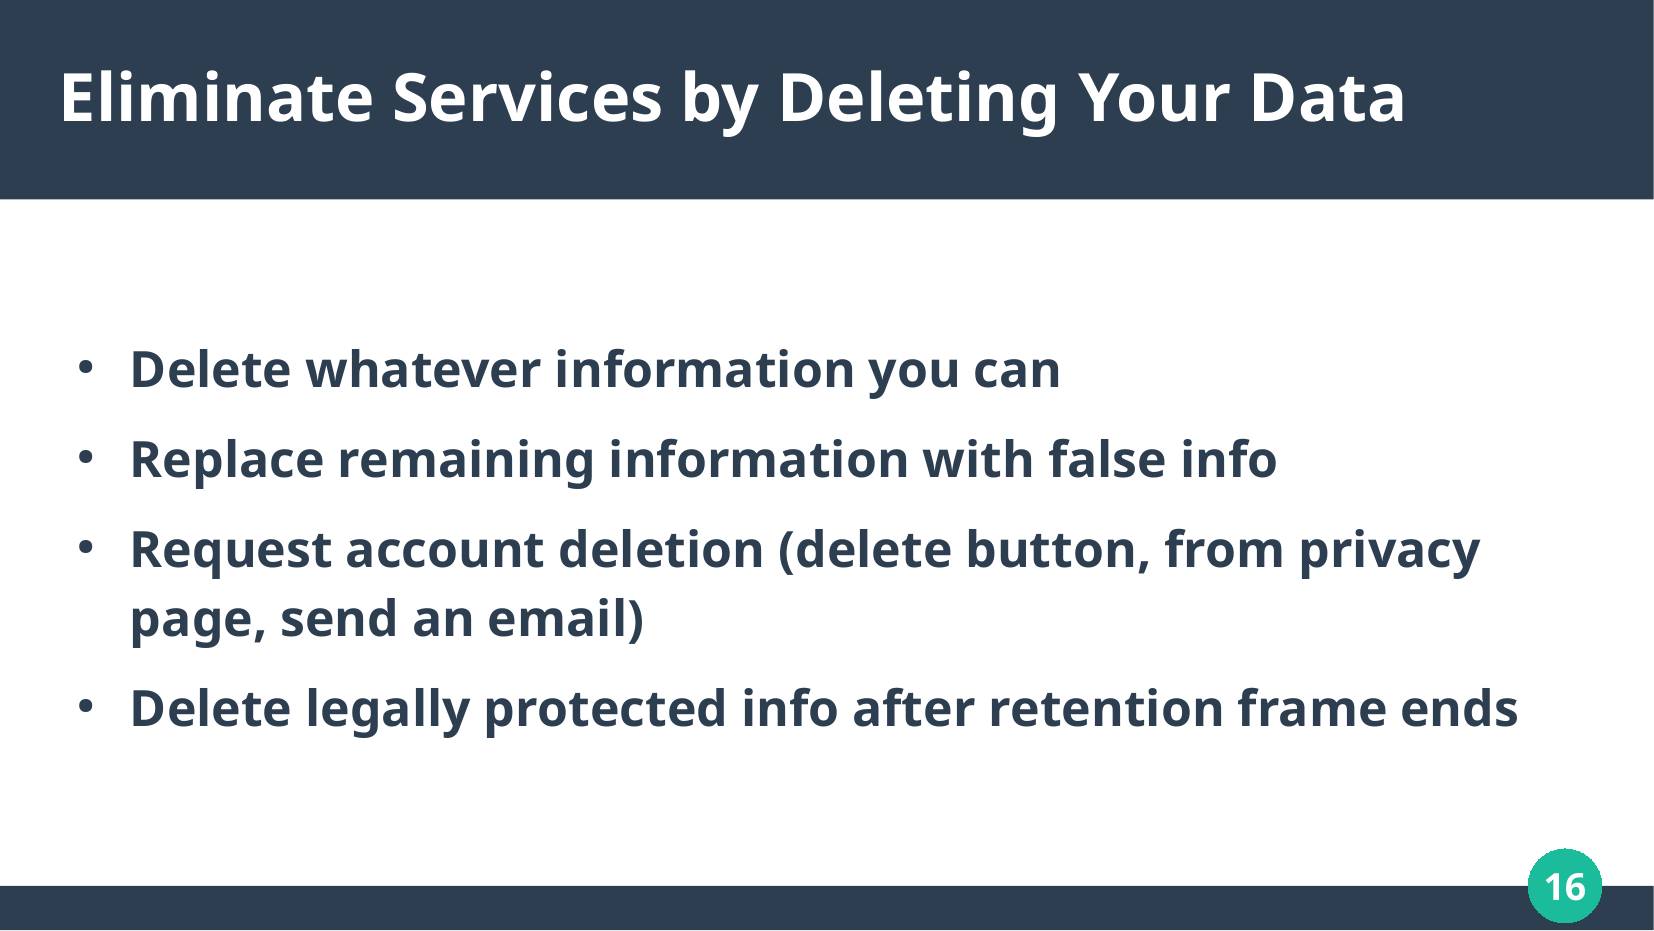

# Eliminate Services by Deleting Your Data
Delete whatever information you can
Replace remaining information with false info
Request account deletion (delete button, from privacy page, send an email)
Delete legally protected info after retention frame ends
16